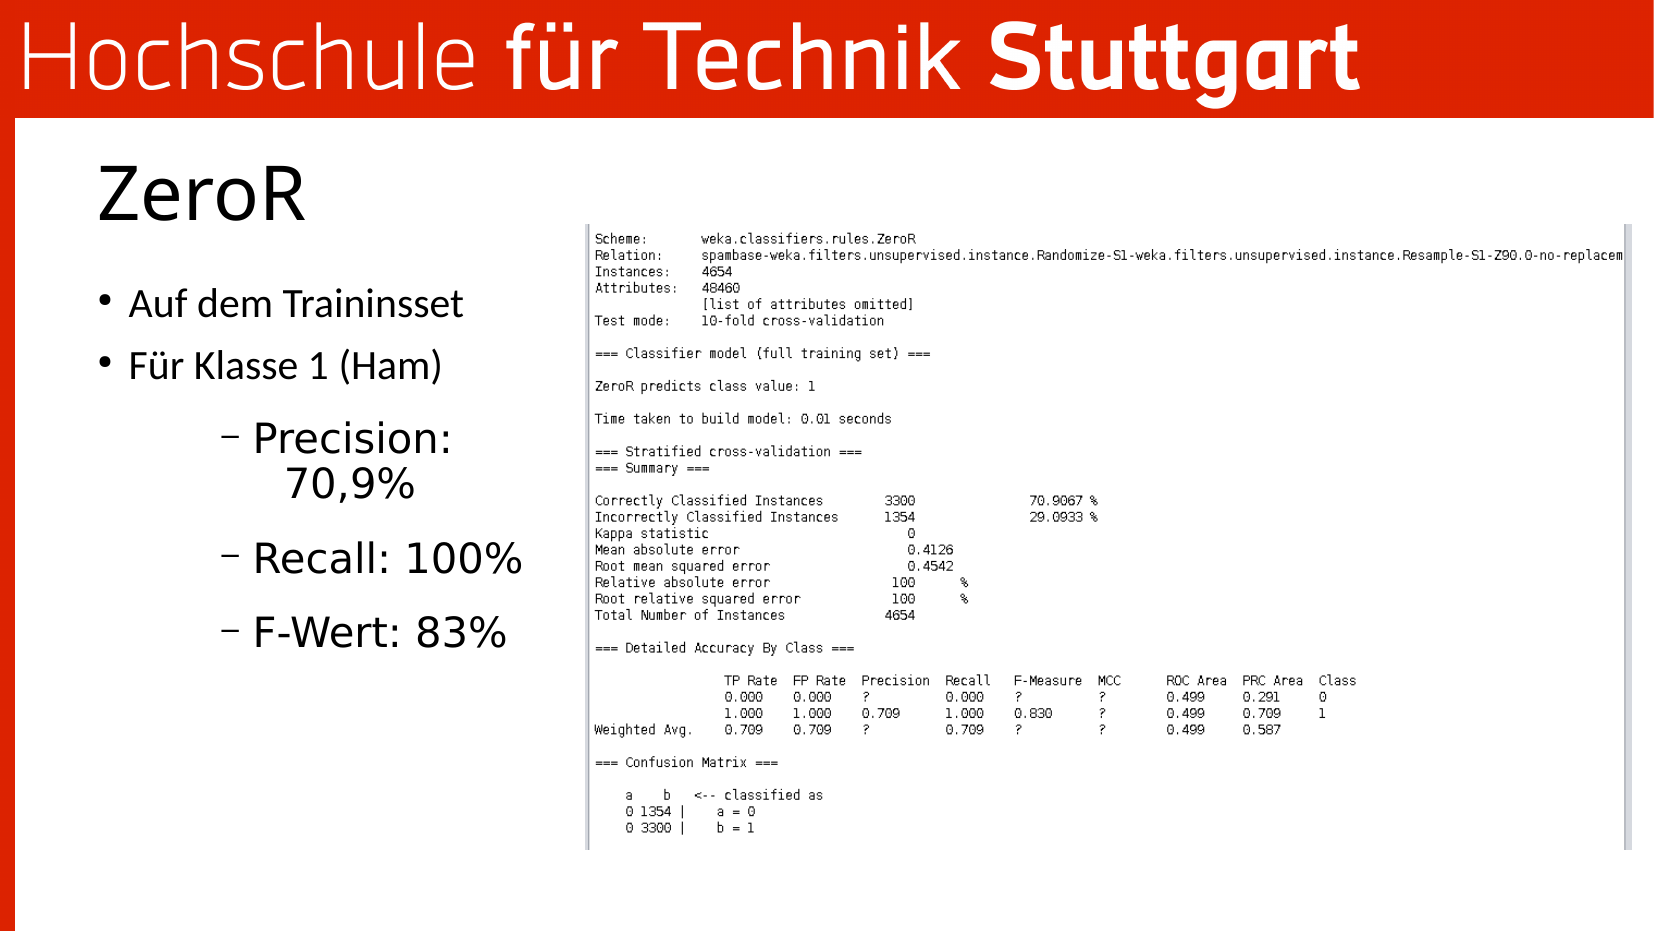

# ZeroR
Auf dem Traininsset
Für Klasse 1 (Ham)
Precision: 70,9%
Recall: 100%
F-Wert: 83%